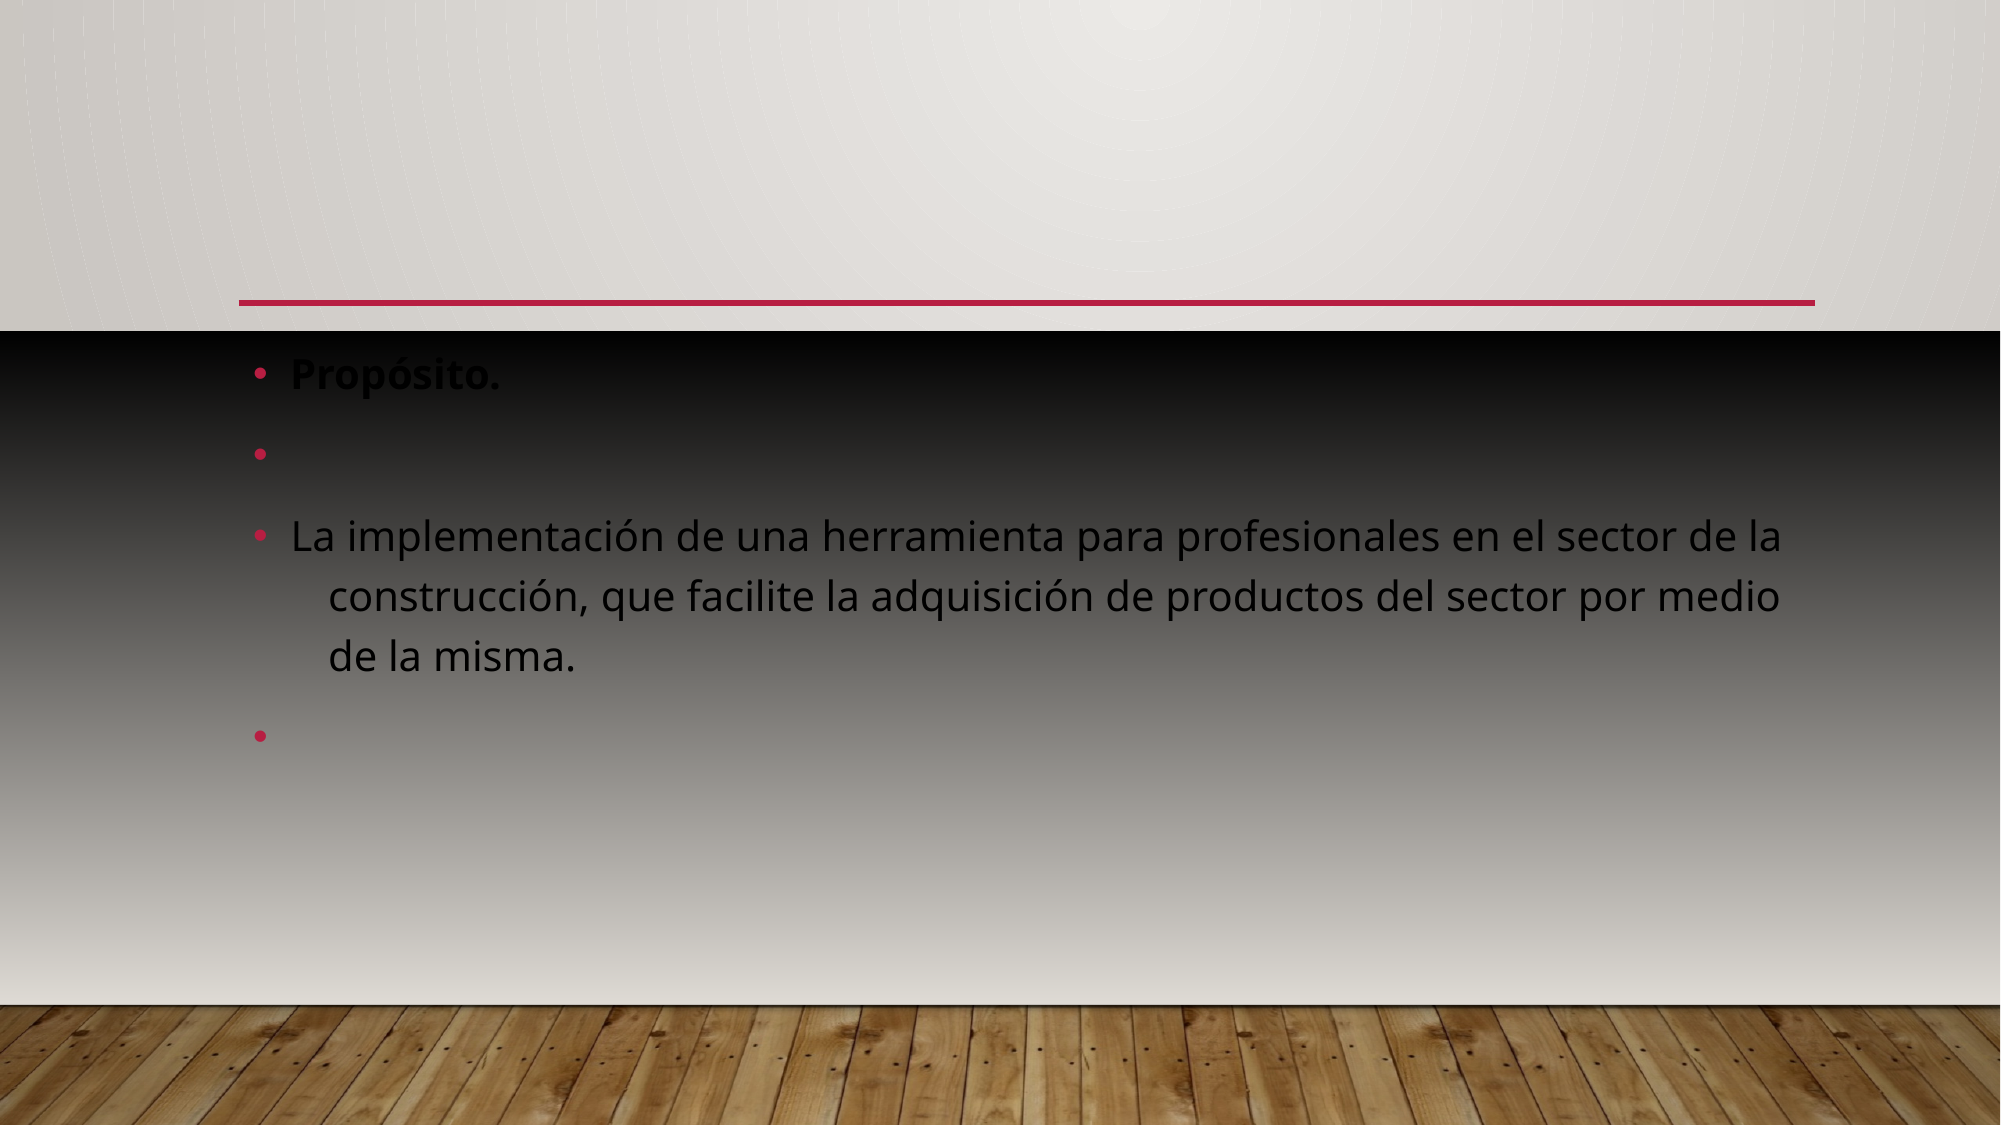

#
Propósito.
La implementación de una herramienta para profesionales en el sector de la construcción, que facilite la adquisición de productos del sector por medio de la misma.